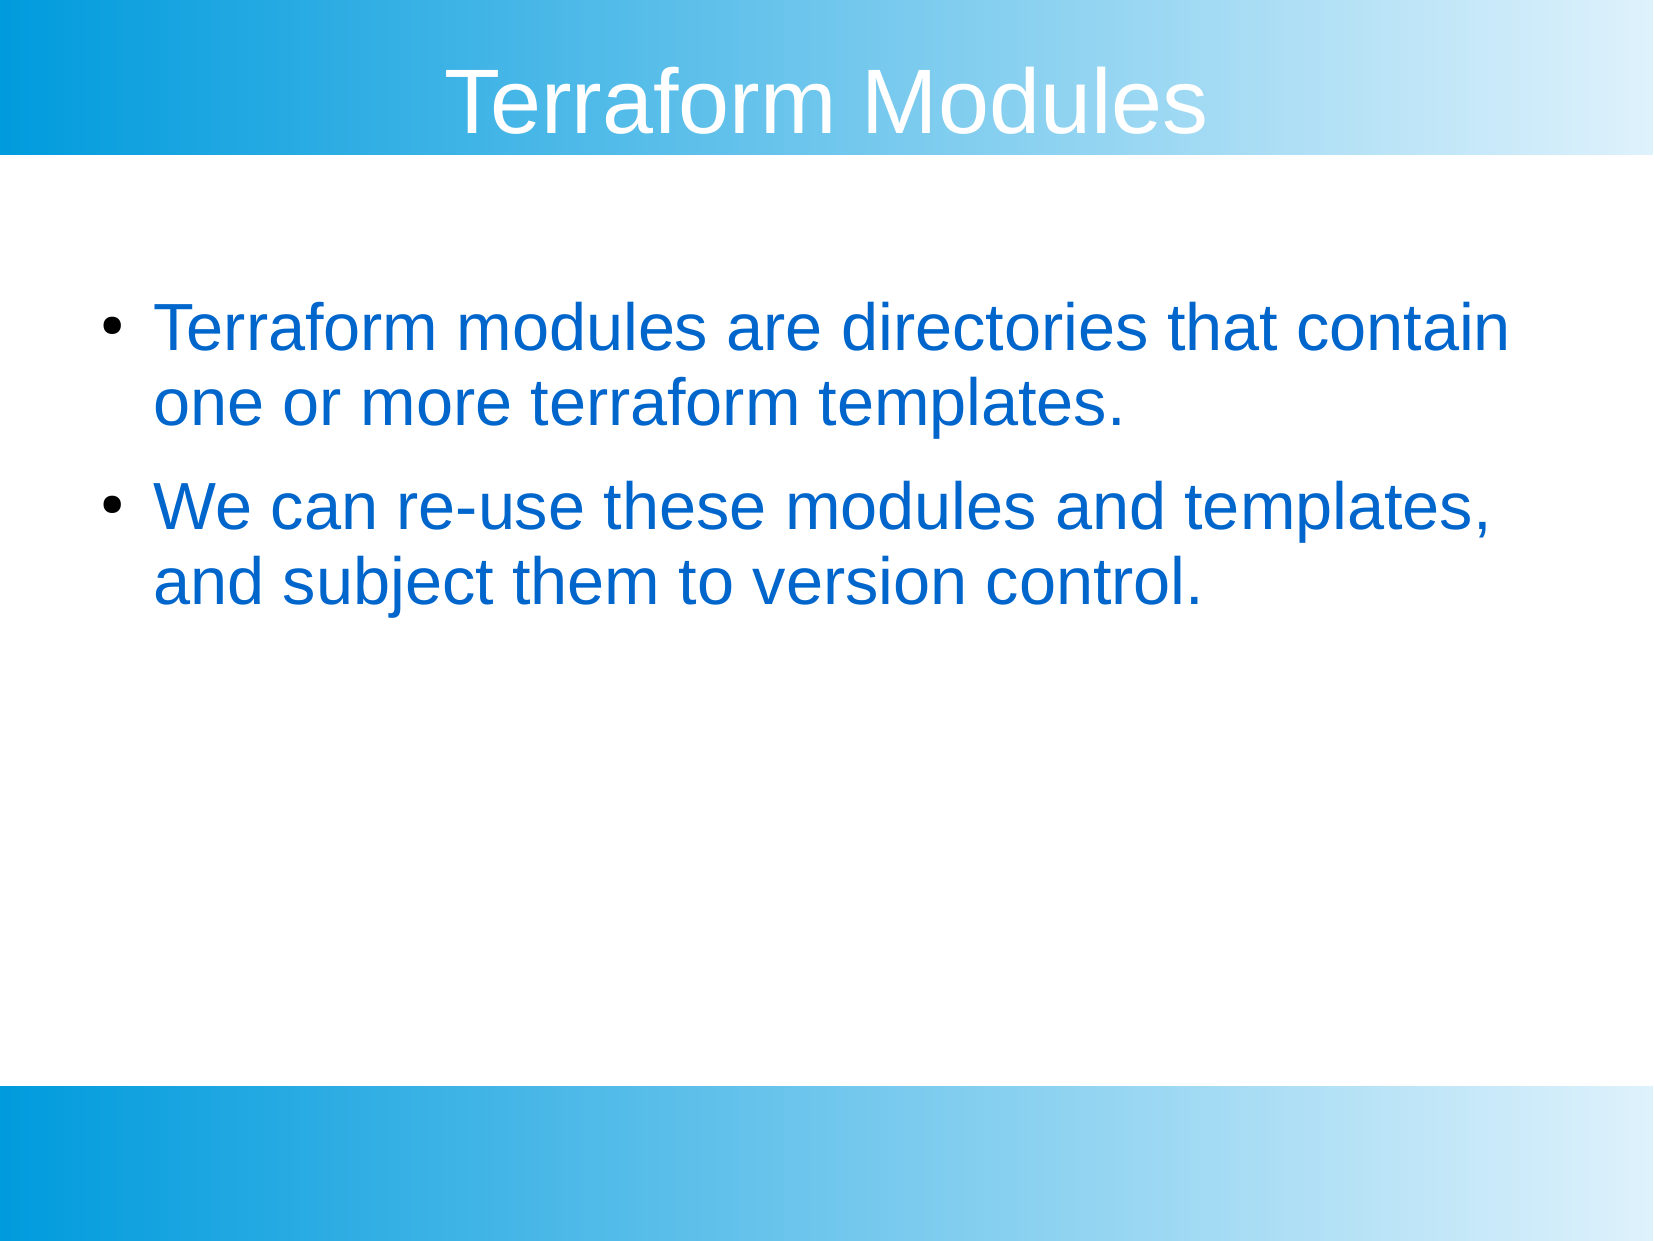

# Terraform Modules
Terraform modules are directories that contain one or more terraform templates.
We can re-use these modules and templates, and subject them to version control.